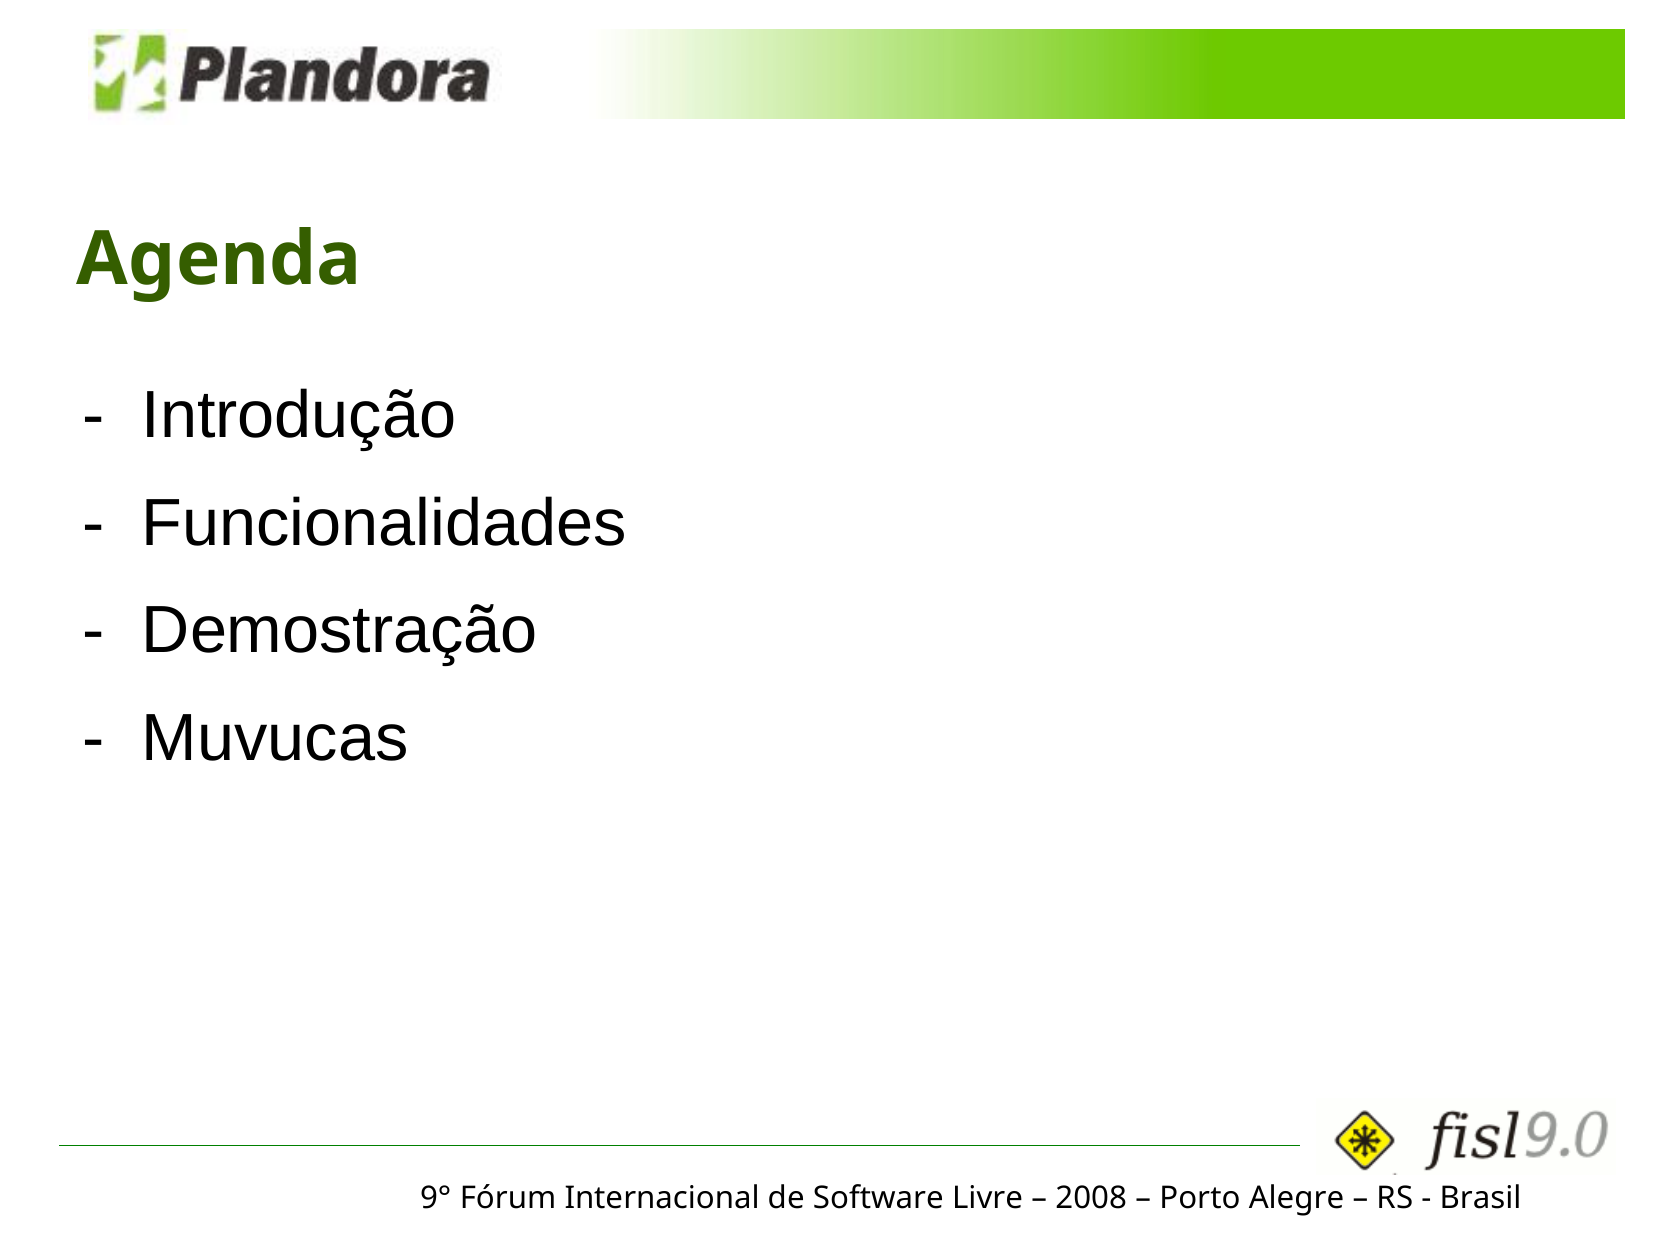

# Agenda
- Introdução
- Funcionalidades
- Demostração
- Muvucas